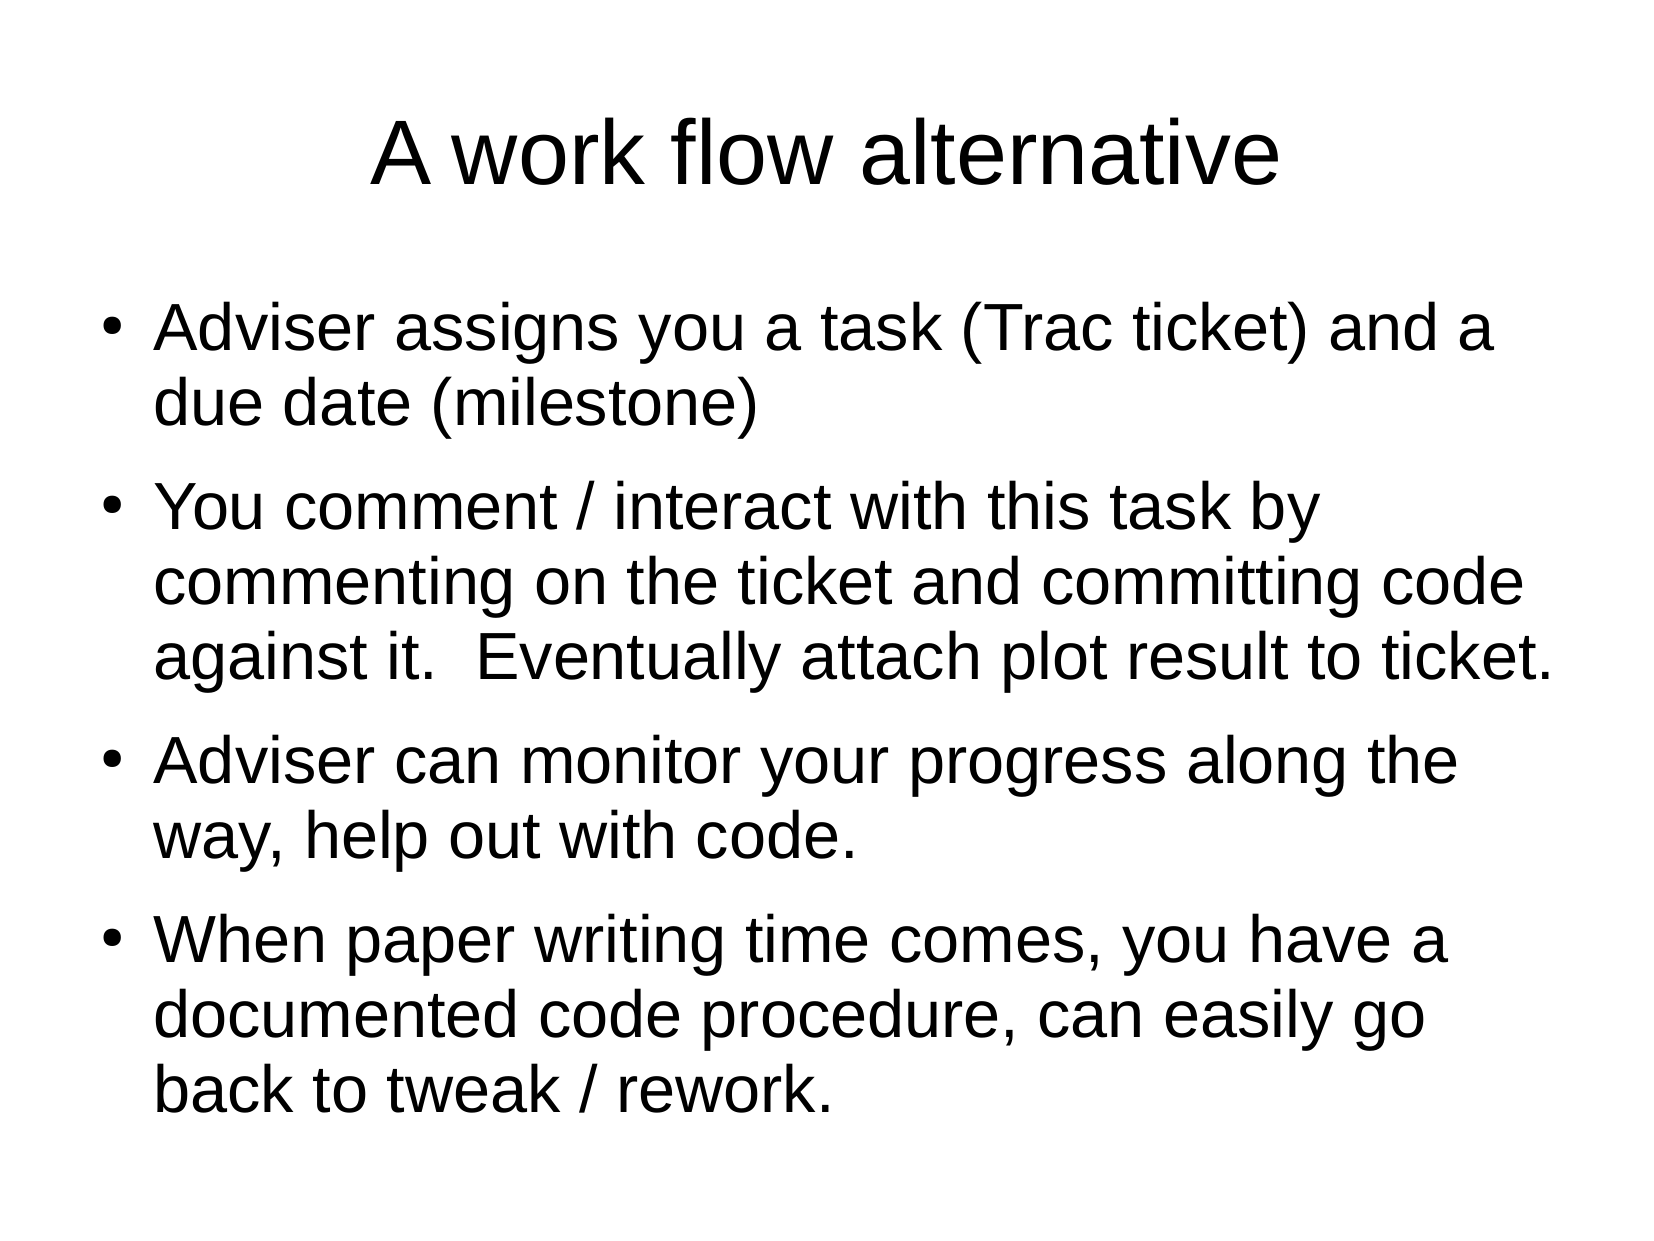

# A work flow alternative
Adviser assigns you a task (Trac ticket) and a due date (milestone)
You comment / interact with this task by commenting on the ticket and committing code against it. Eventually attach plot result to ticket.
Adviser can monitor your progress along the way, help out with code.
When paper writing time comes, you have a documented code procedure, can easily go back to tweak / rework.